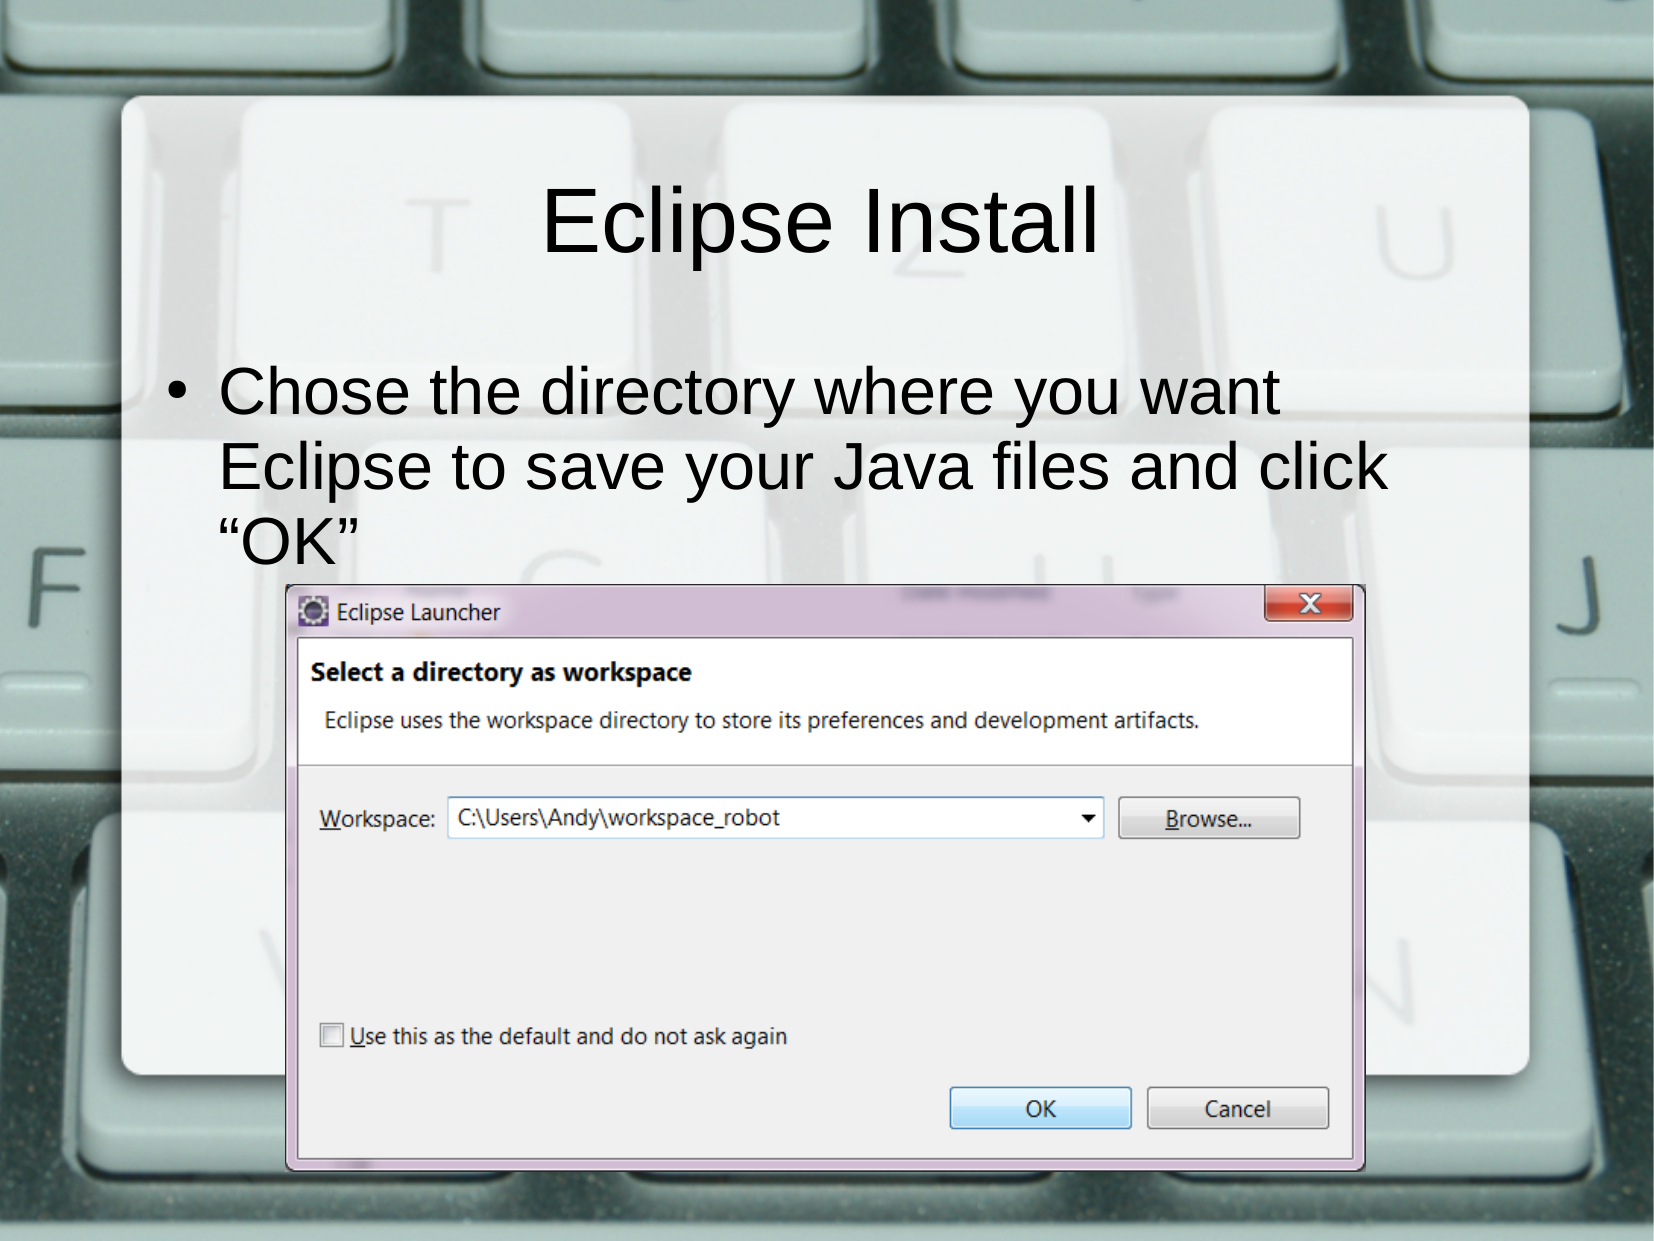

# Eclipse Install
Chose the directory where you want Eclipse to save your Java files and click “OK”